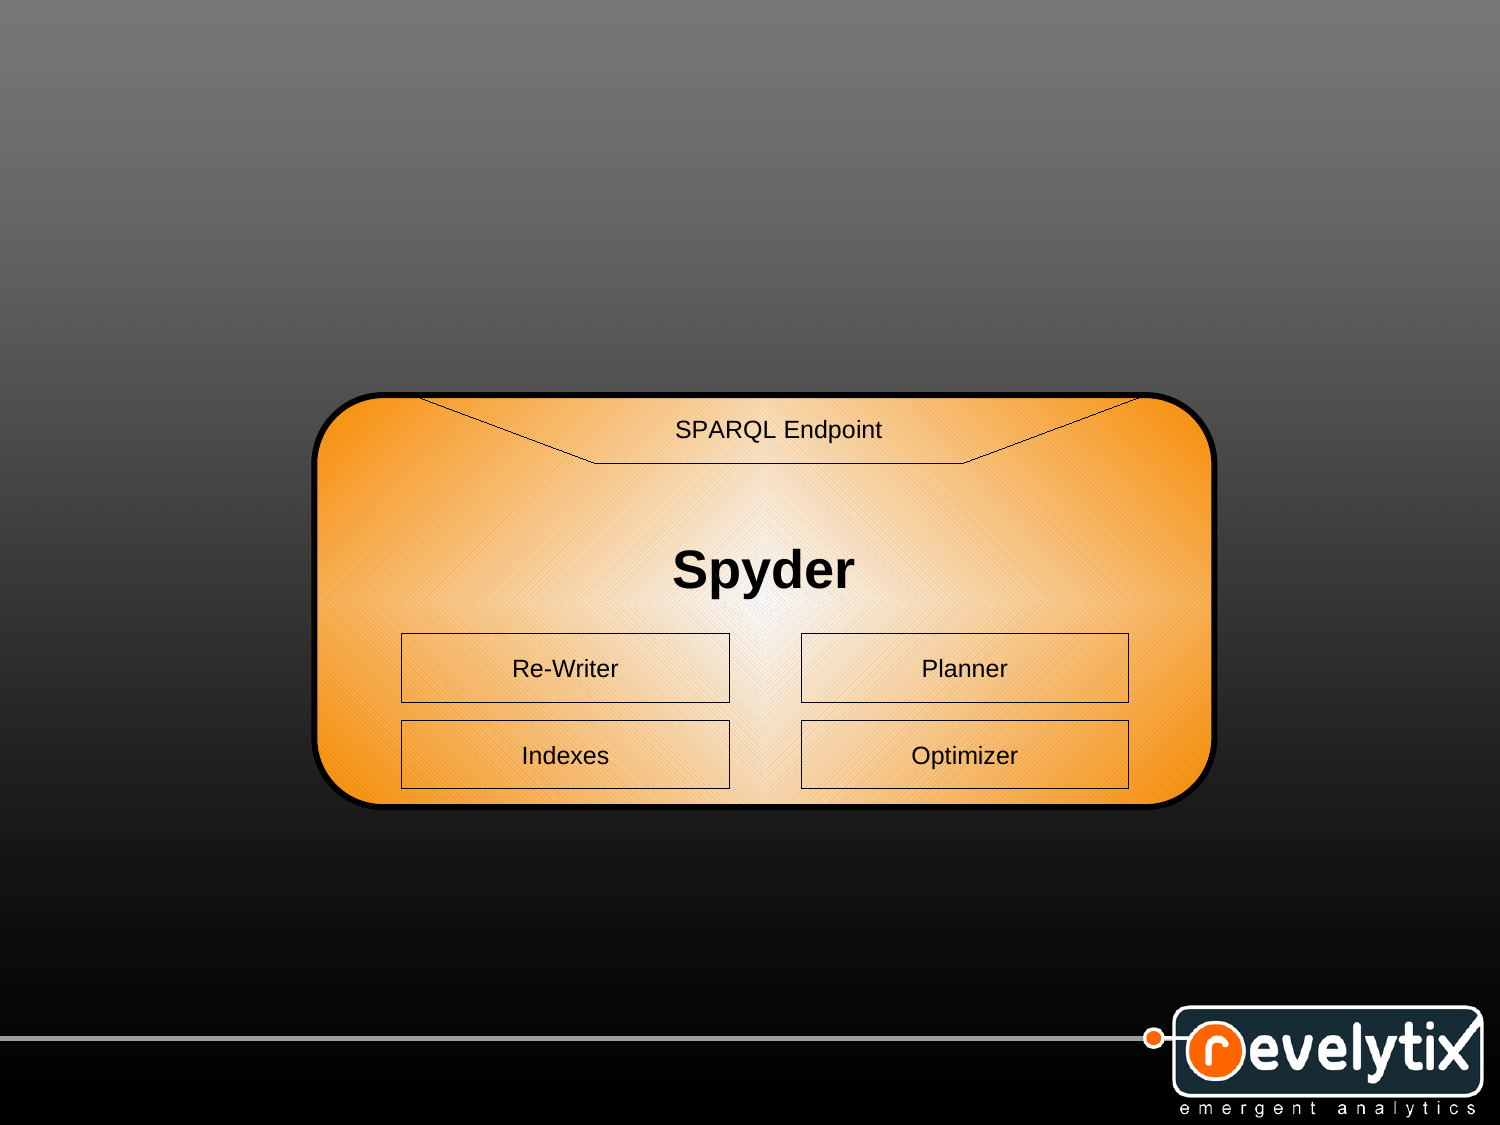

SPARQL Endpoint
Spyder
Re-Writer
Planner
Optimizer
Indexes